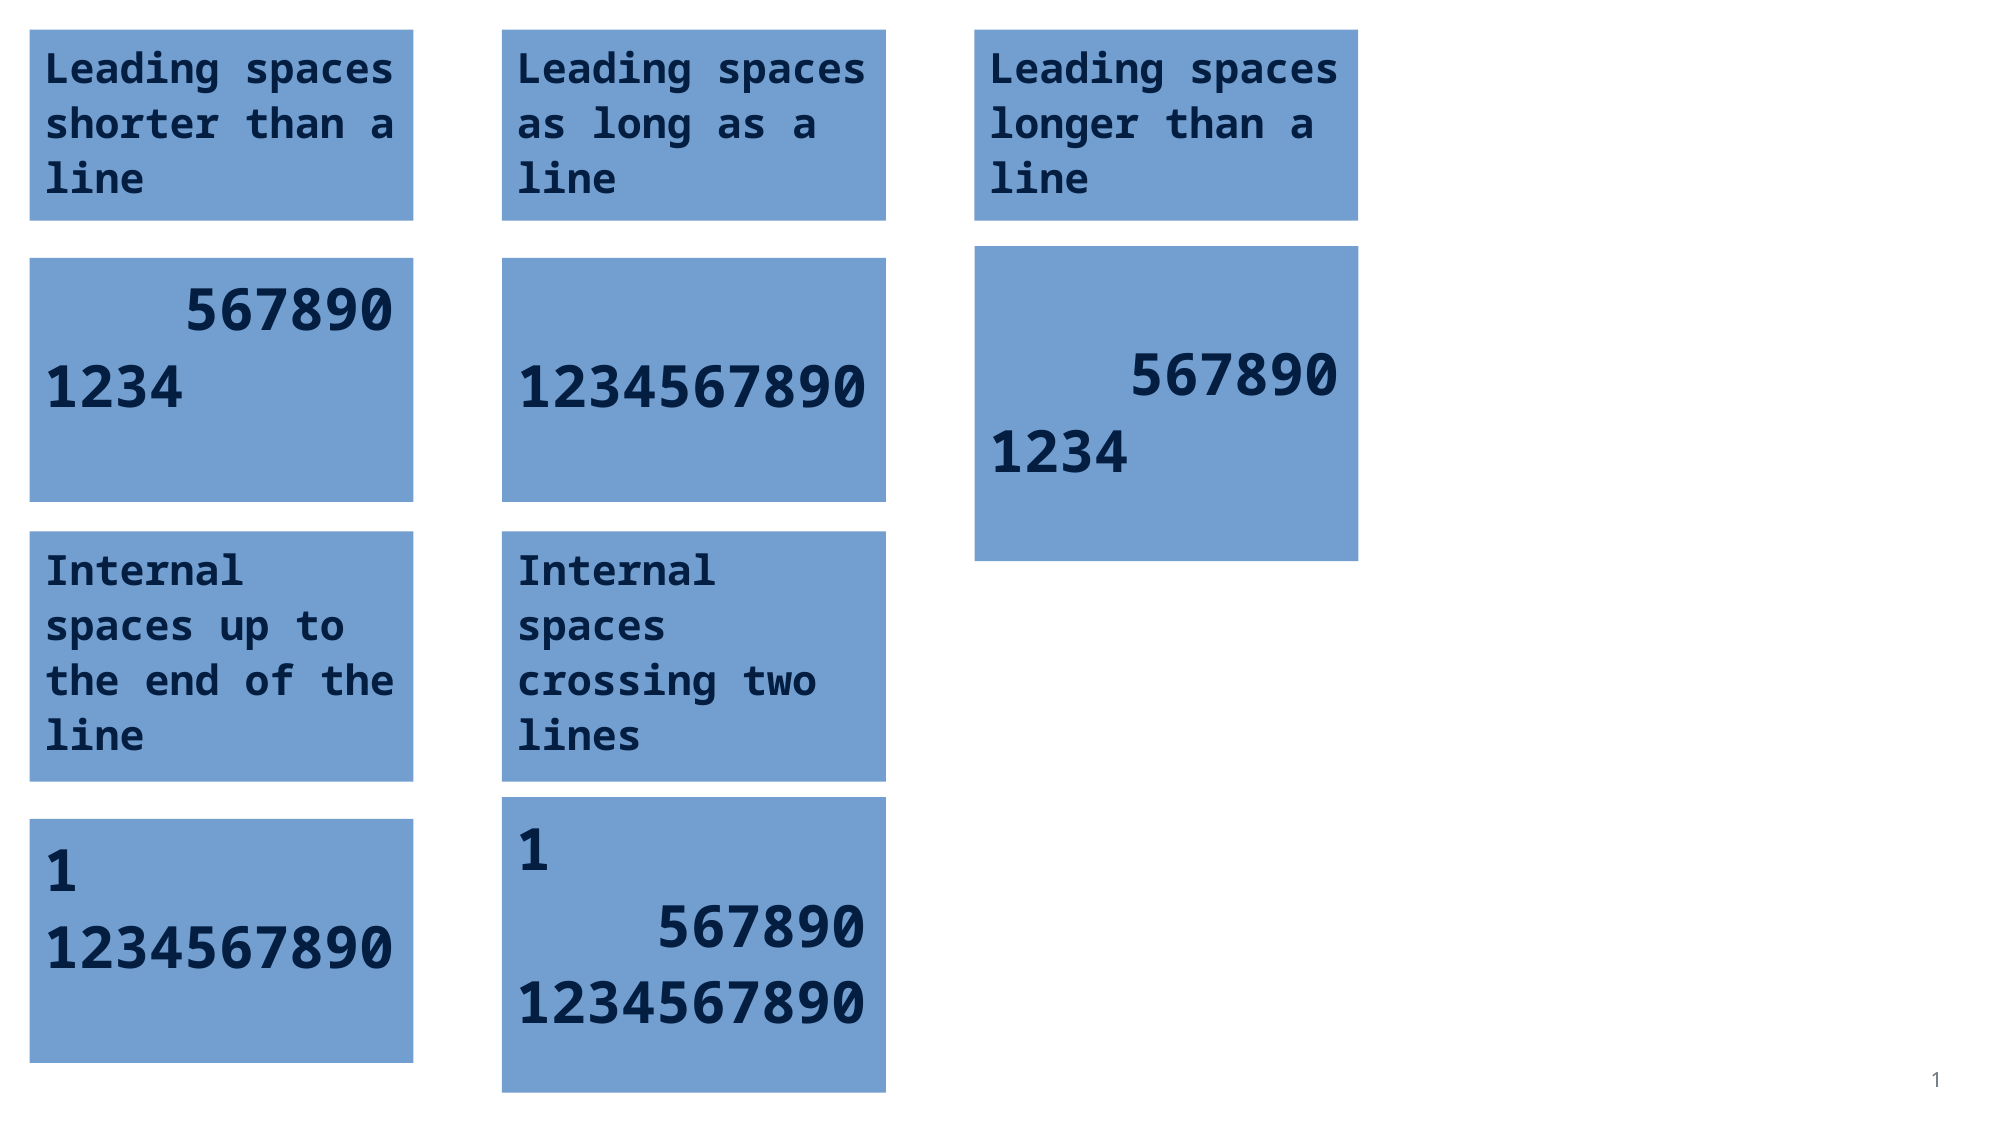

# Leading spaces shorter than a line
Leading spaces as long as a line
Leading spaces longer than a line
 567890
1234
 567890
1234
 1234567890
Internal spaces up to the end of the line
Internal spaces crossing two lines
1 567890
1234567890
1 1234567890